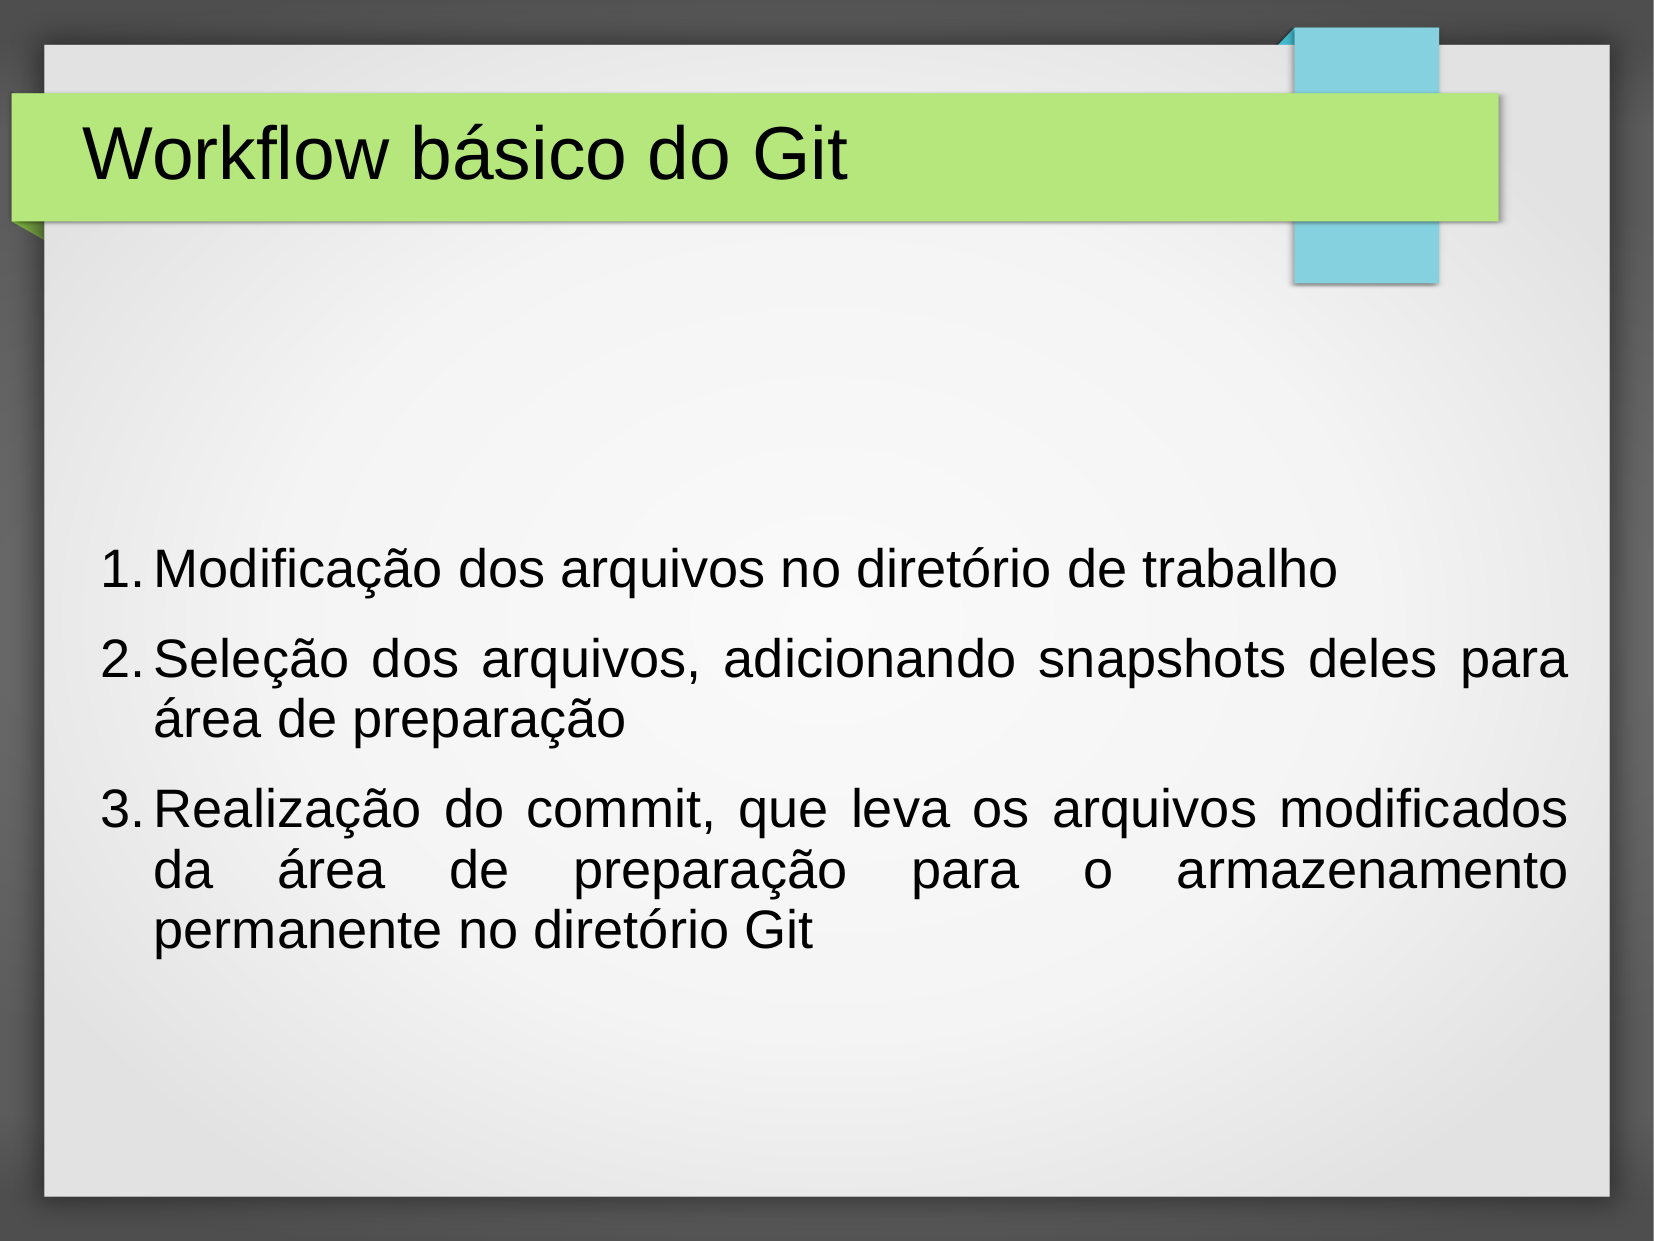

# Workflow básico do Git
Modificação dos arquivos no diretório de trabalho
Seleção dos arquivos, adicionando snapshots deles para área de preparação
Realização do commit, que leva os arquivos modificados da área de preparação para o armazenamento permanente no diretório Git